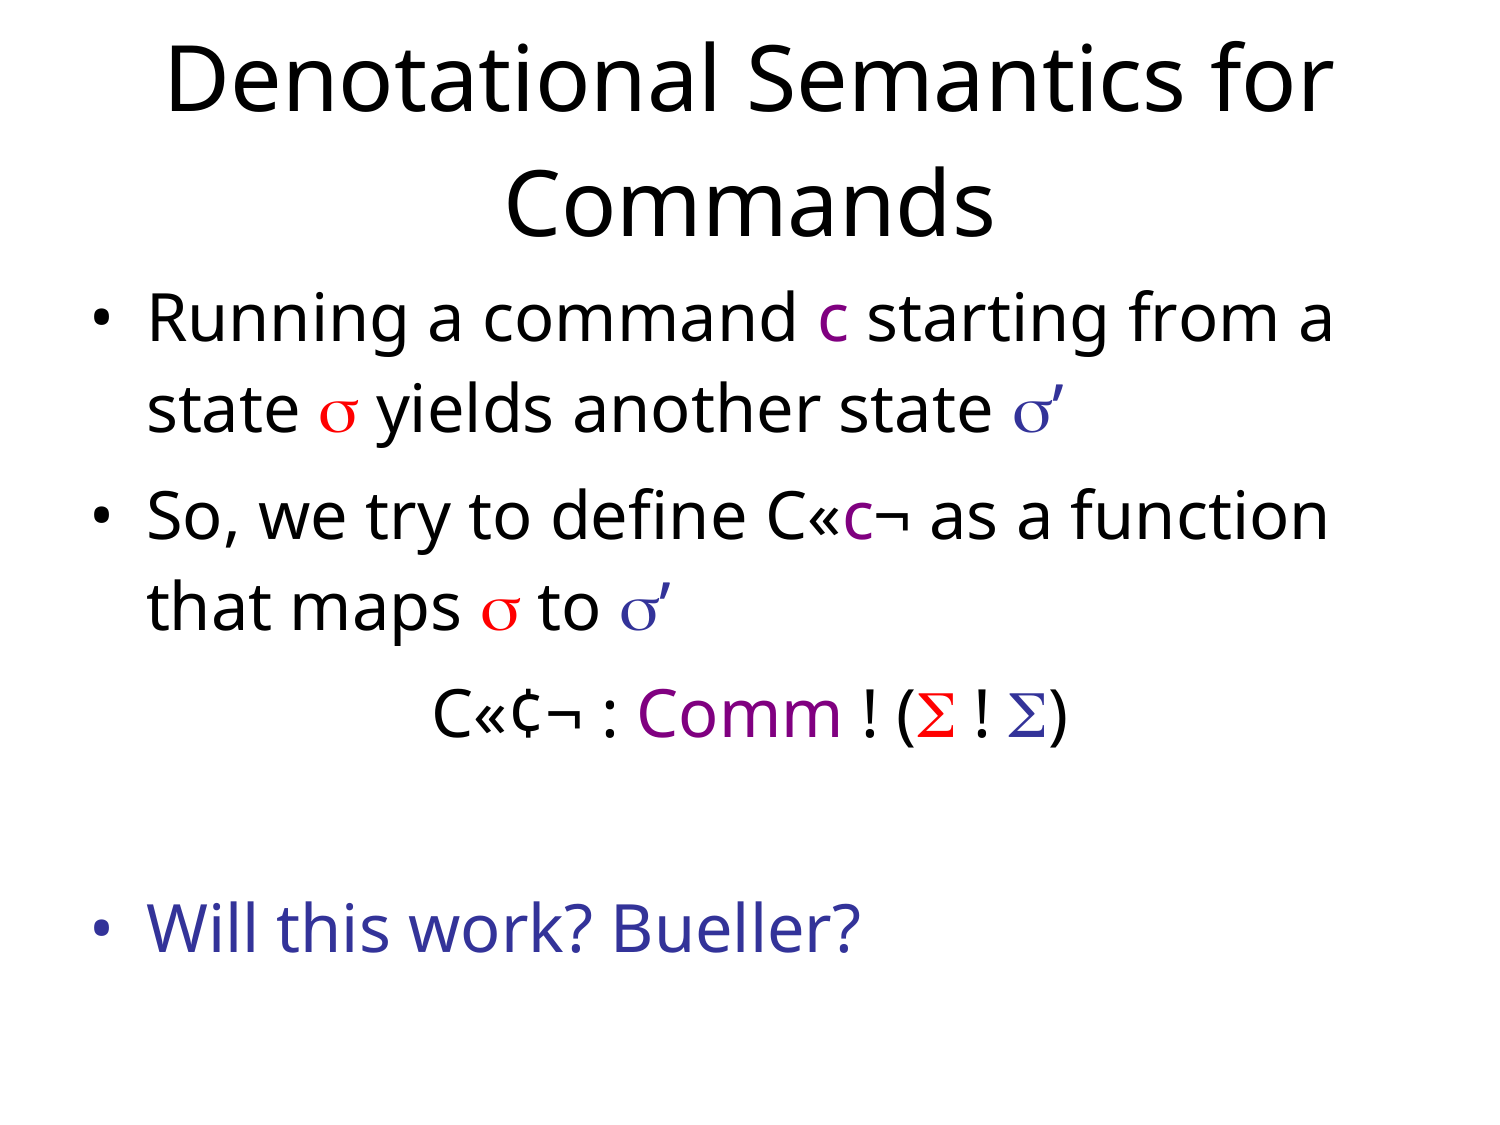

# Denotational Semantics for Commands
Running a command c starting from a state  yields another state ’
So, we try to define C«c¬ as a function that maps  to ’
C«¢¬ : Comm ! ( ! )
Will this work? Bueller?